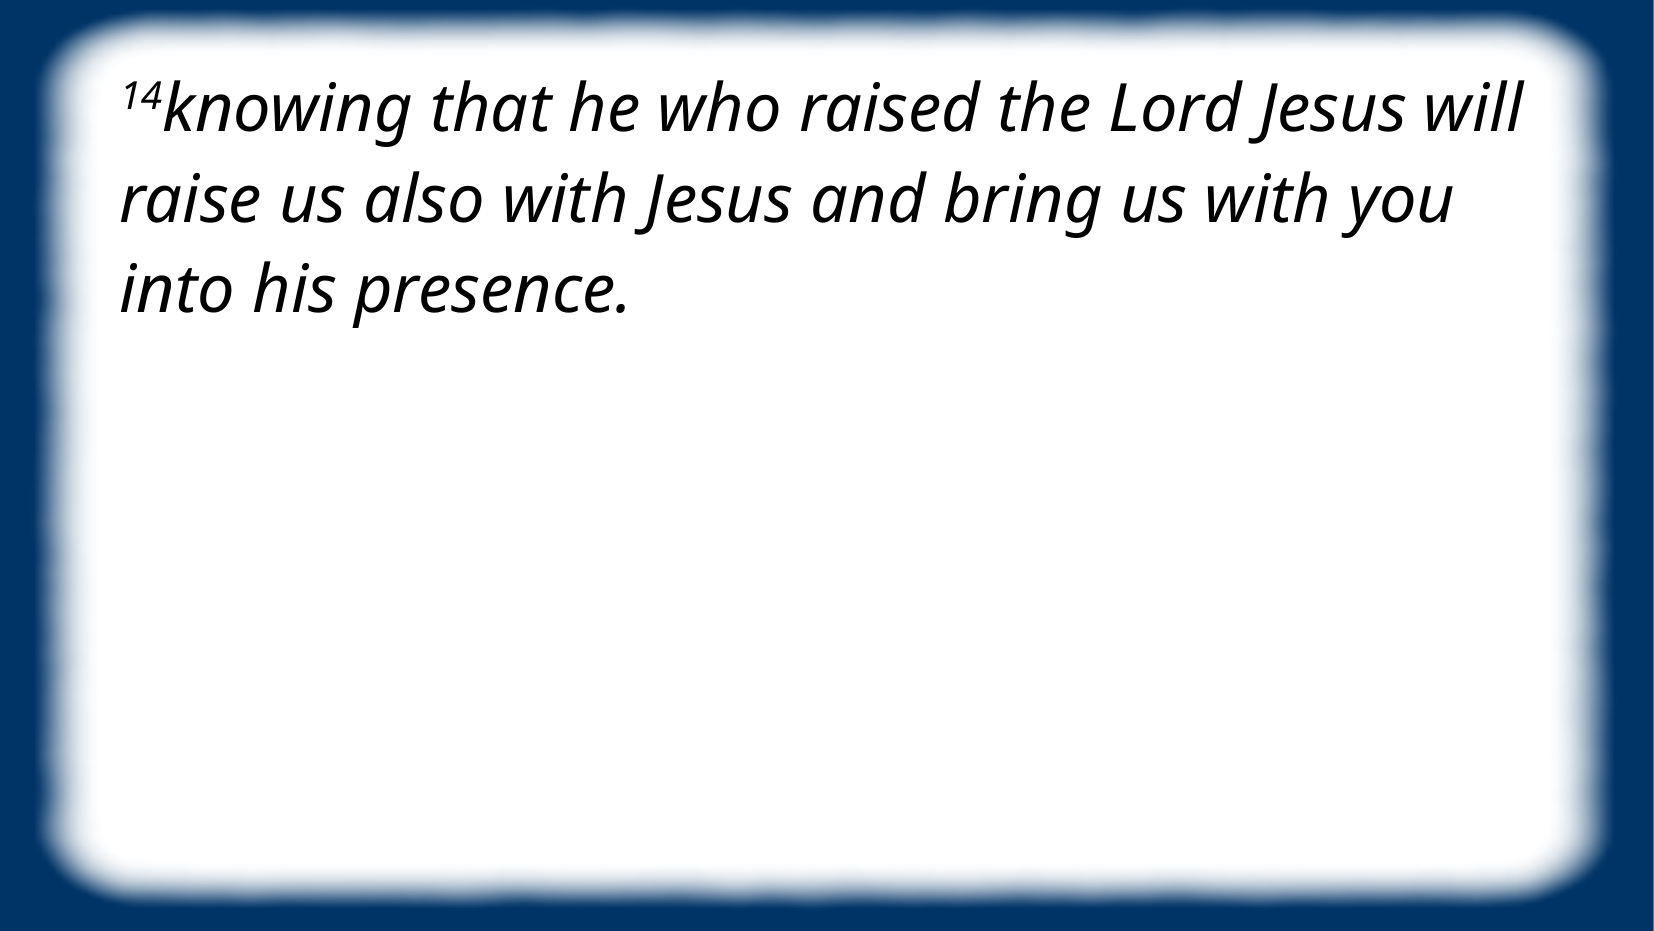

14knowing that he who raised the Lord Jesus will raise us also with Jesus and bring us with you into his presence.